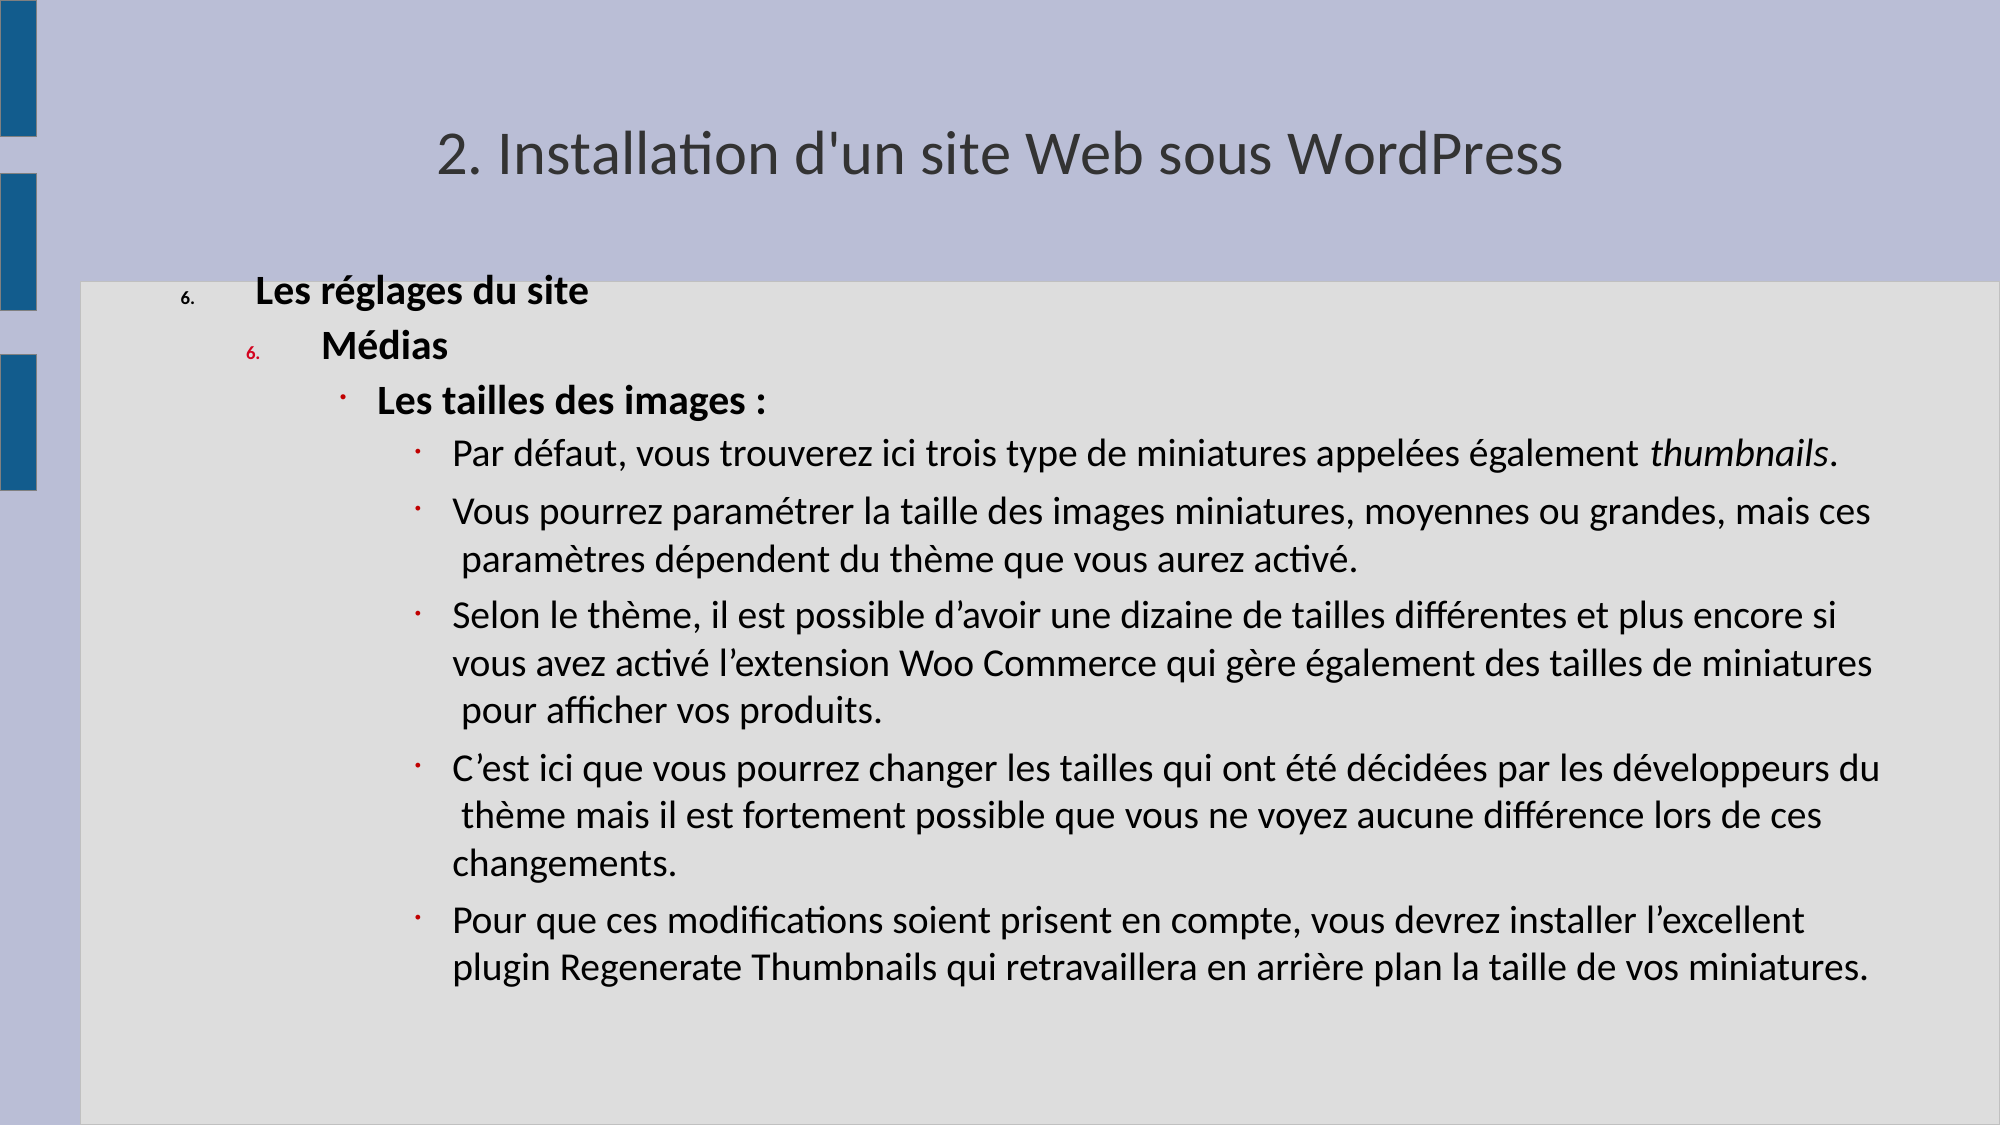

# 2. Installation d'un site Web sous WordPress
Les réglages du site
Médias
Les tailles des images :
Par défaut, vous trouverez ici trois type de miniatures appelées également thumbnails.
Vous pourrez paramétrer la taille des images miniatures, moyennes ou grandes, mais ces paramètres dépendent du thème que vous aurez activé.
Selon le thème, il est possible d’avoir une dizaine de tailles différentes et plus encore si vous avez activé l’extension Woo Commerce qui gère également des tailles de miniatures pour afficher vos produits.
C’est ici que vous pourrez changer les tailles qui ont été décidées par les développeurs du thème mais il est fortement possible que vous ne voyez aucune différence lors de ces changements.
Pour que ces modifications soient prisent en compte, vous devrez installer l’excellent plugin Regenerate Thumbnails qui retravaillera en arrière plan la taille de vos miniatures.